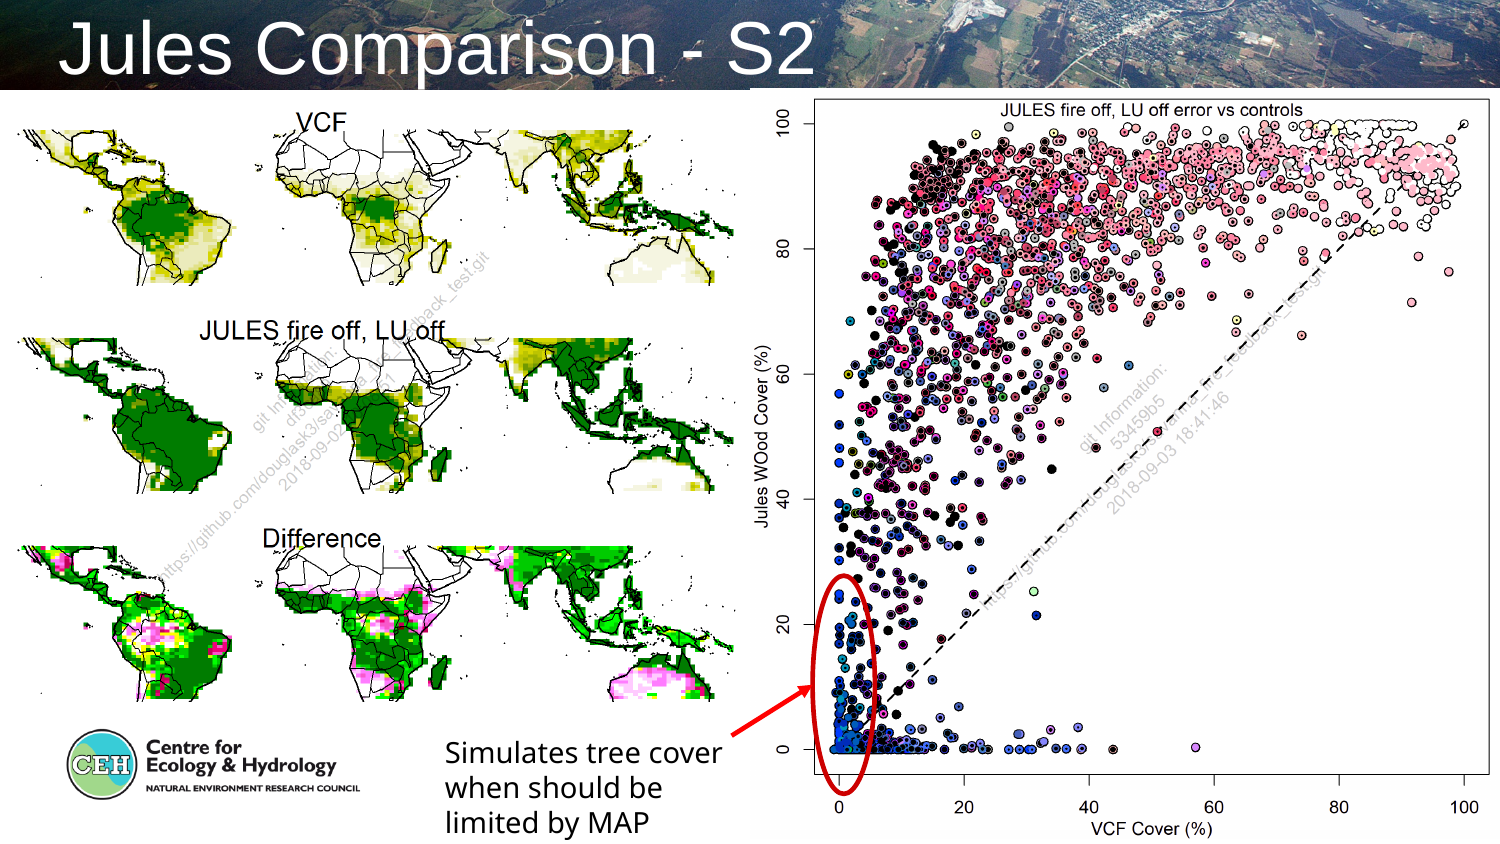

# Jules Comparison - S2
Simulates tree cover when should be limited by MAP